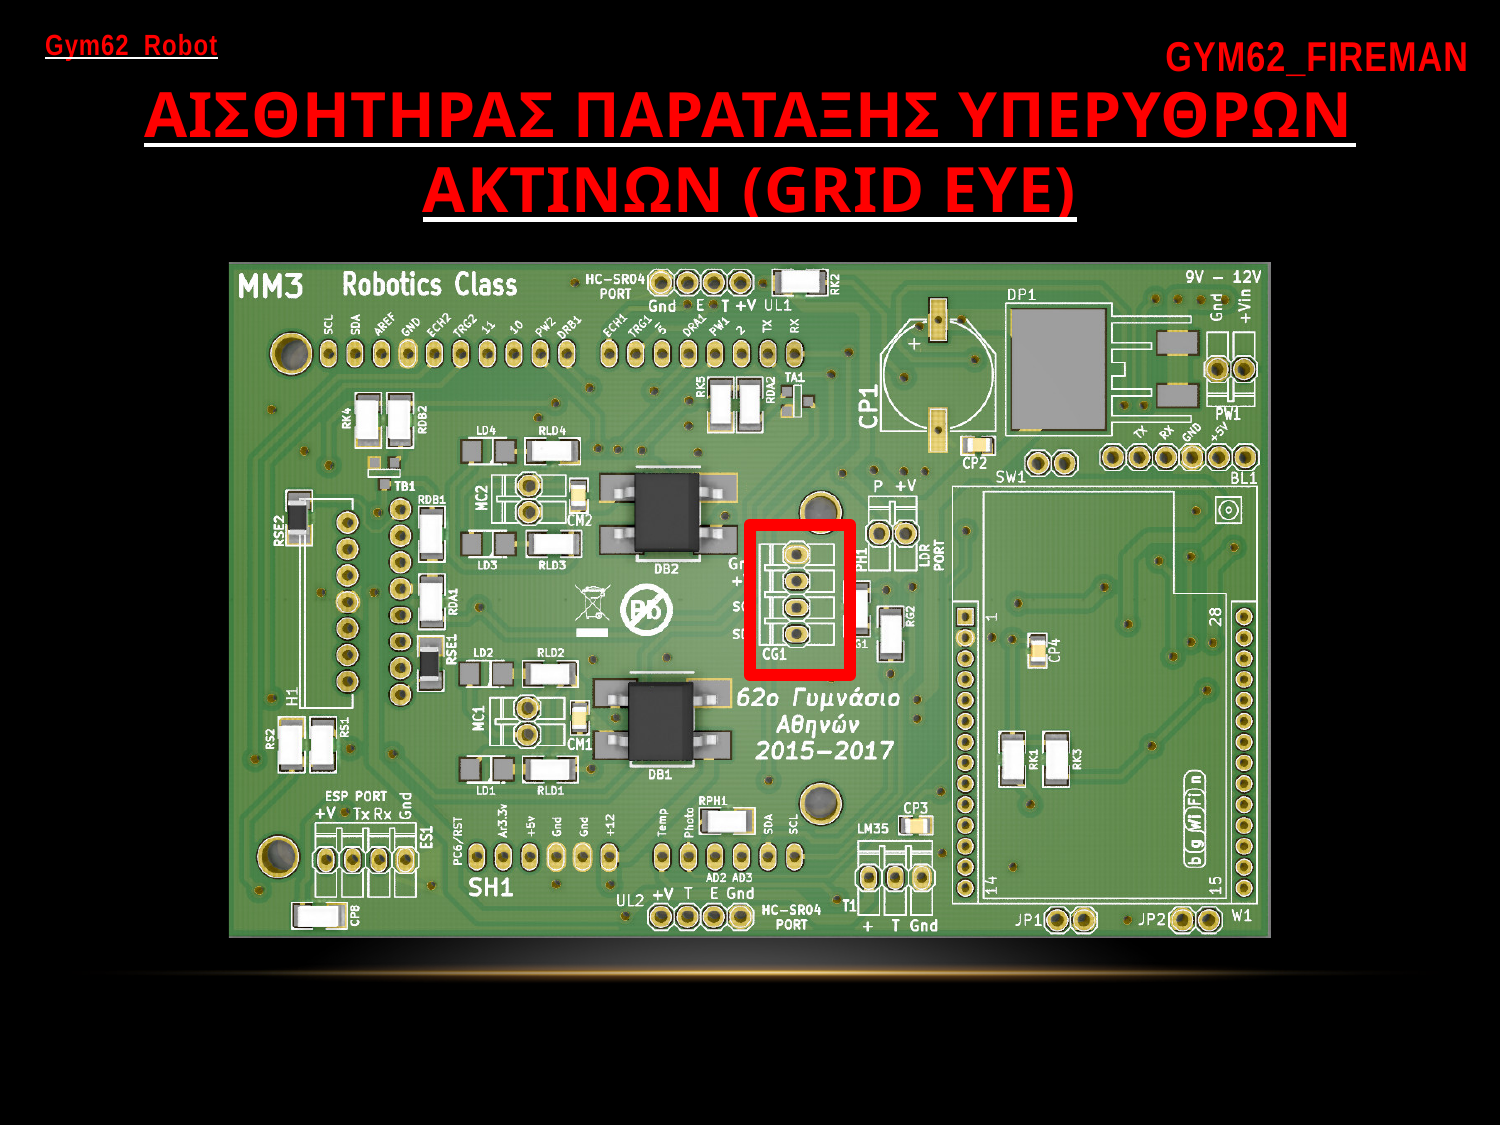

Gym62_Robot
Gym62_FireMan
αισθητΗραΣ παρΑταξηΣ υπερΥθρων ακτΙνων (grid eye)